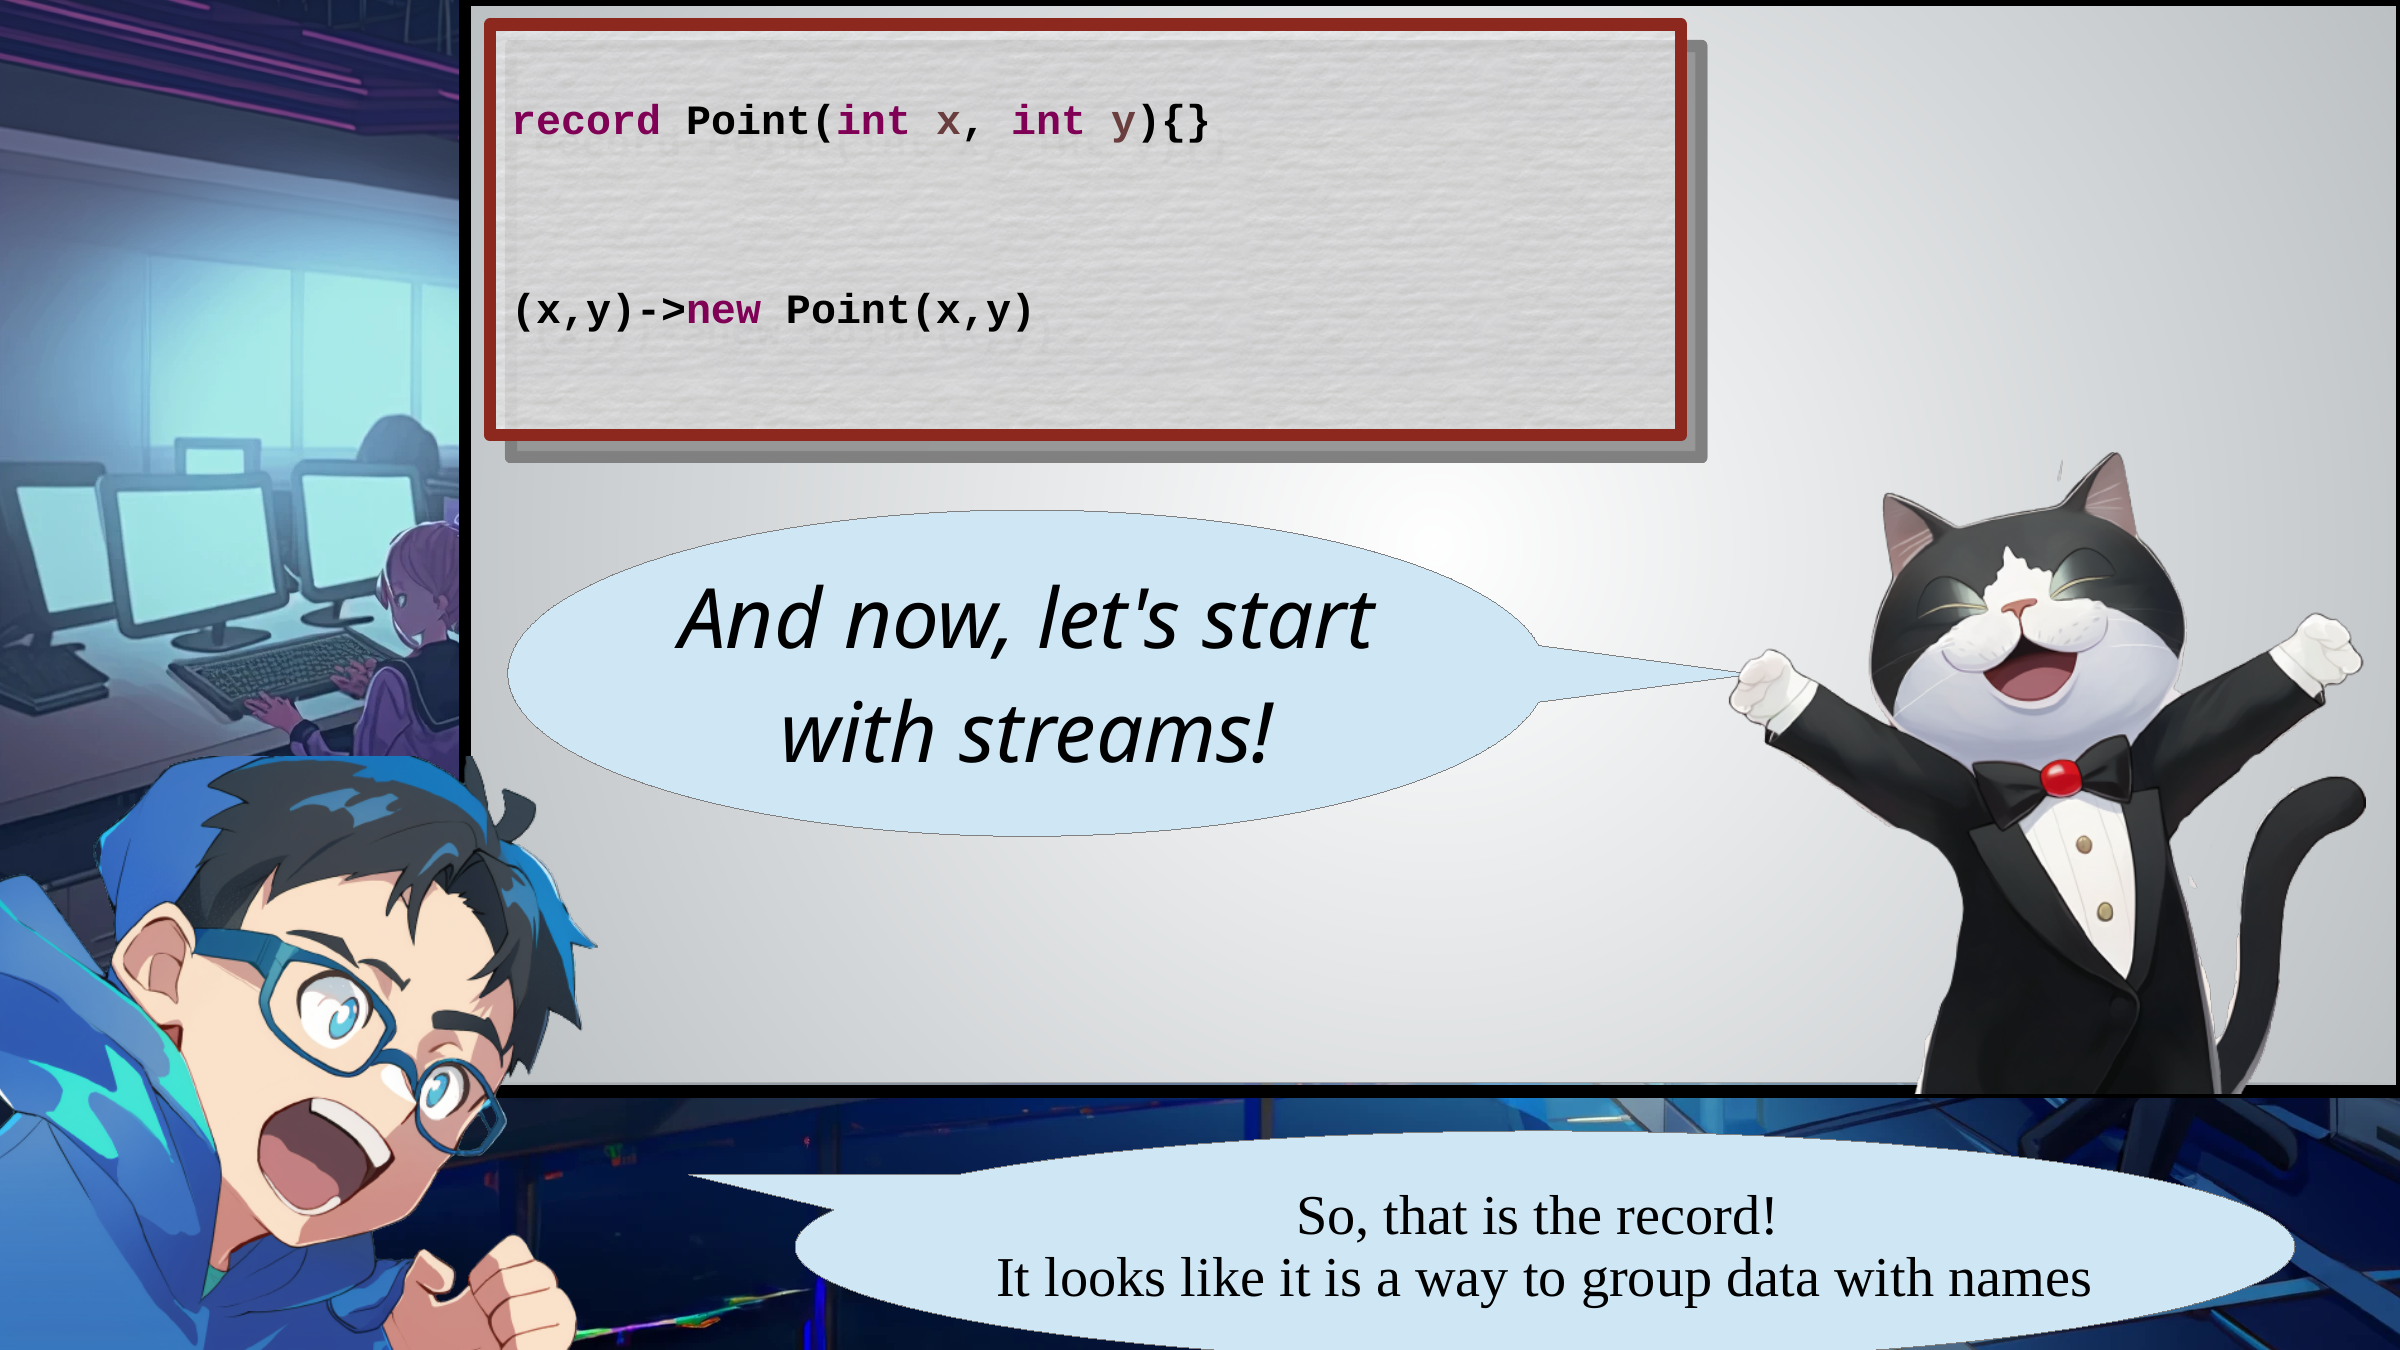

record Point(int x, int y){}
(x,y)->new Point(x,y)
And now, let's start with streams!
So, that is the record!
It looks like it is a way to group data with names